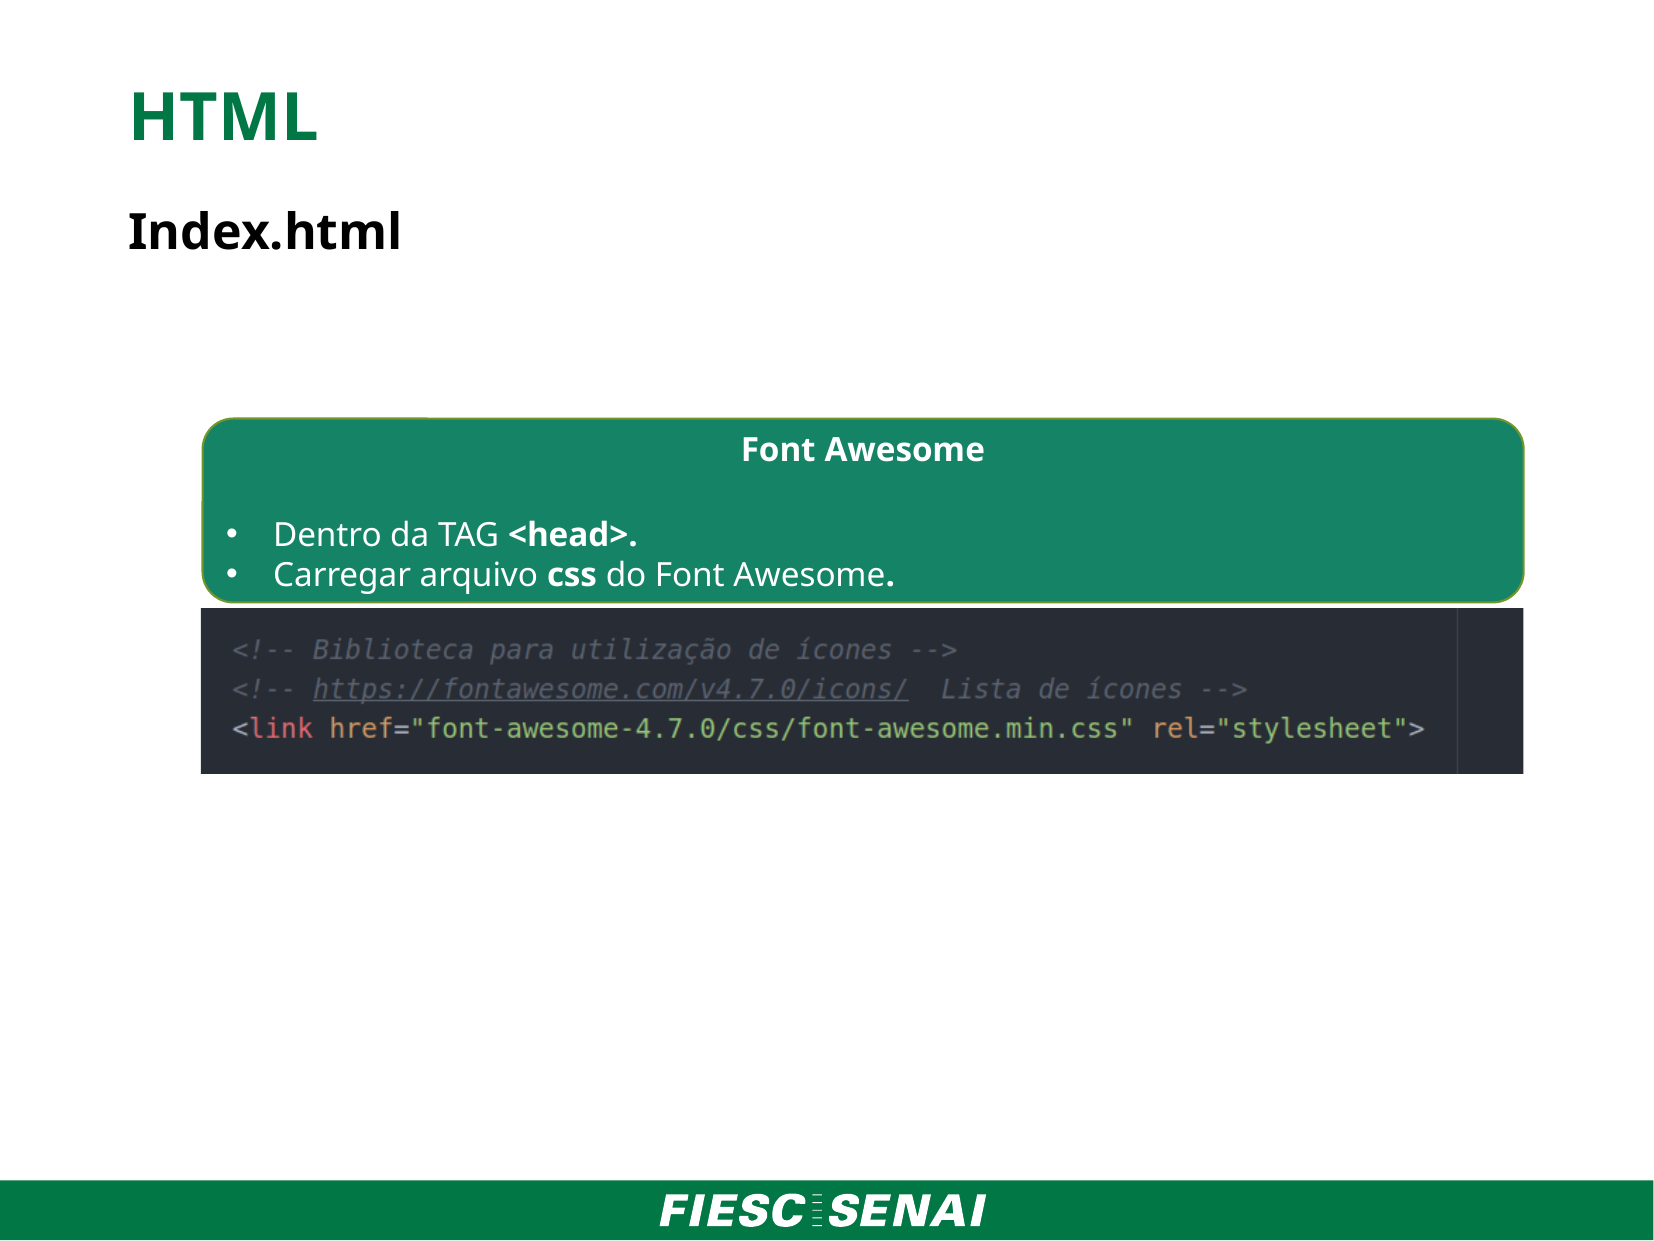

HTML
# Index.html
Font Awesome
Dentro da TAG <head>.
Carregar arquivo css do Font Awesome.